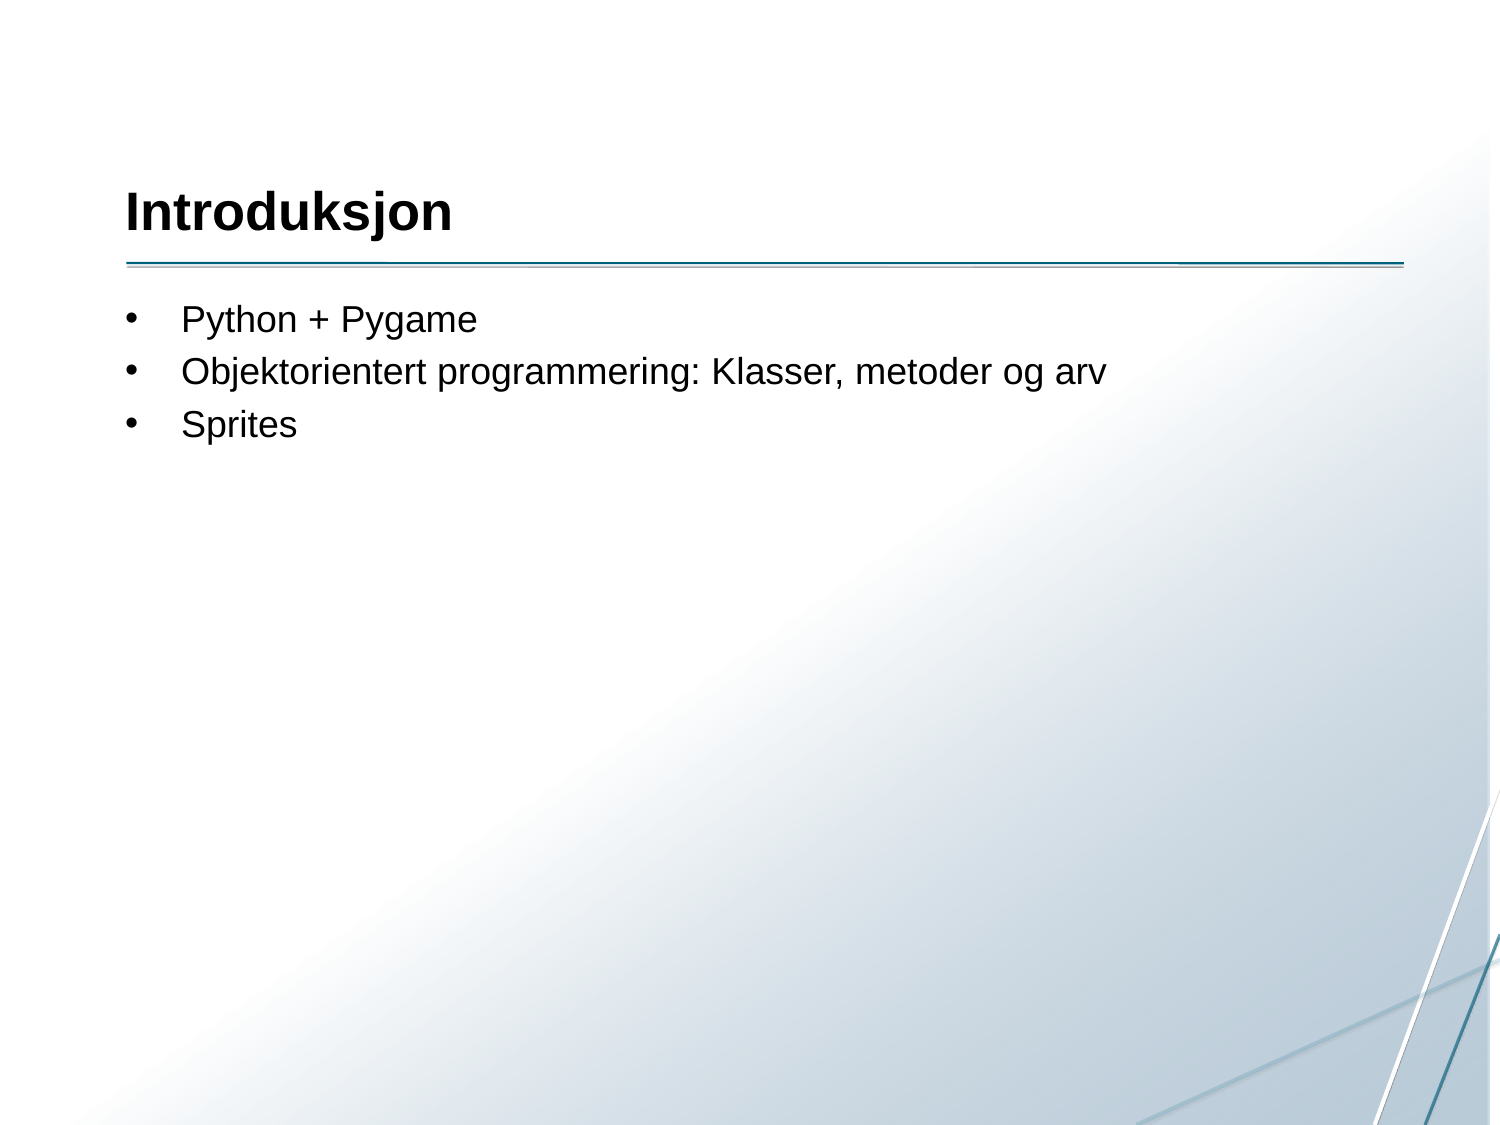

# Introduksjon
Python + Pygame
Objektorientert programmering: Klasser, metoder og arv
Sprites